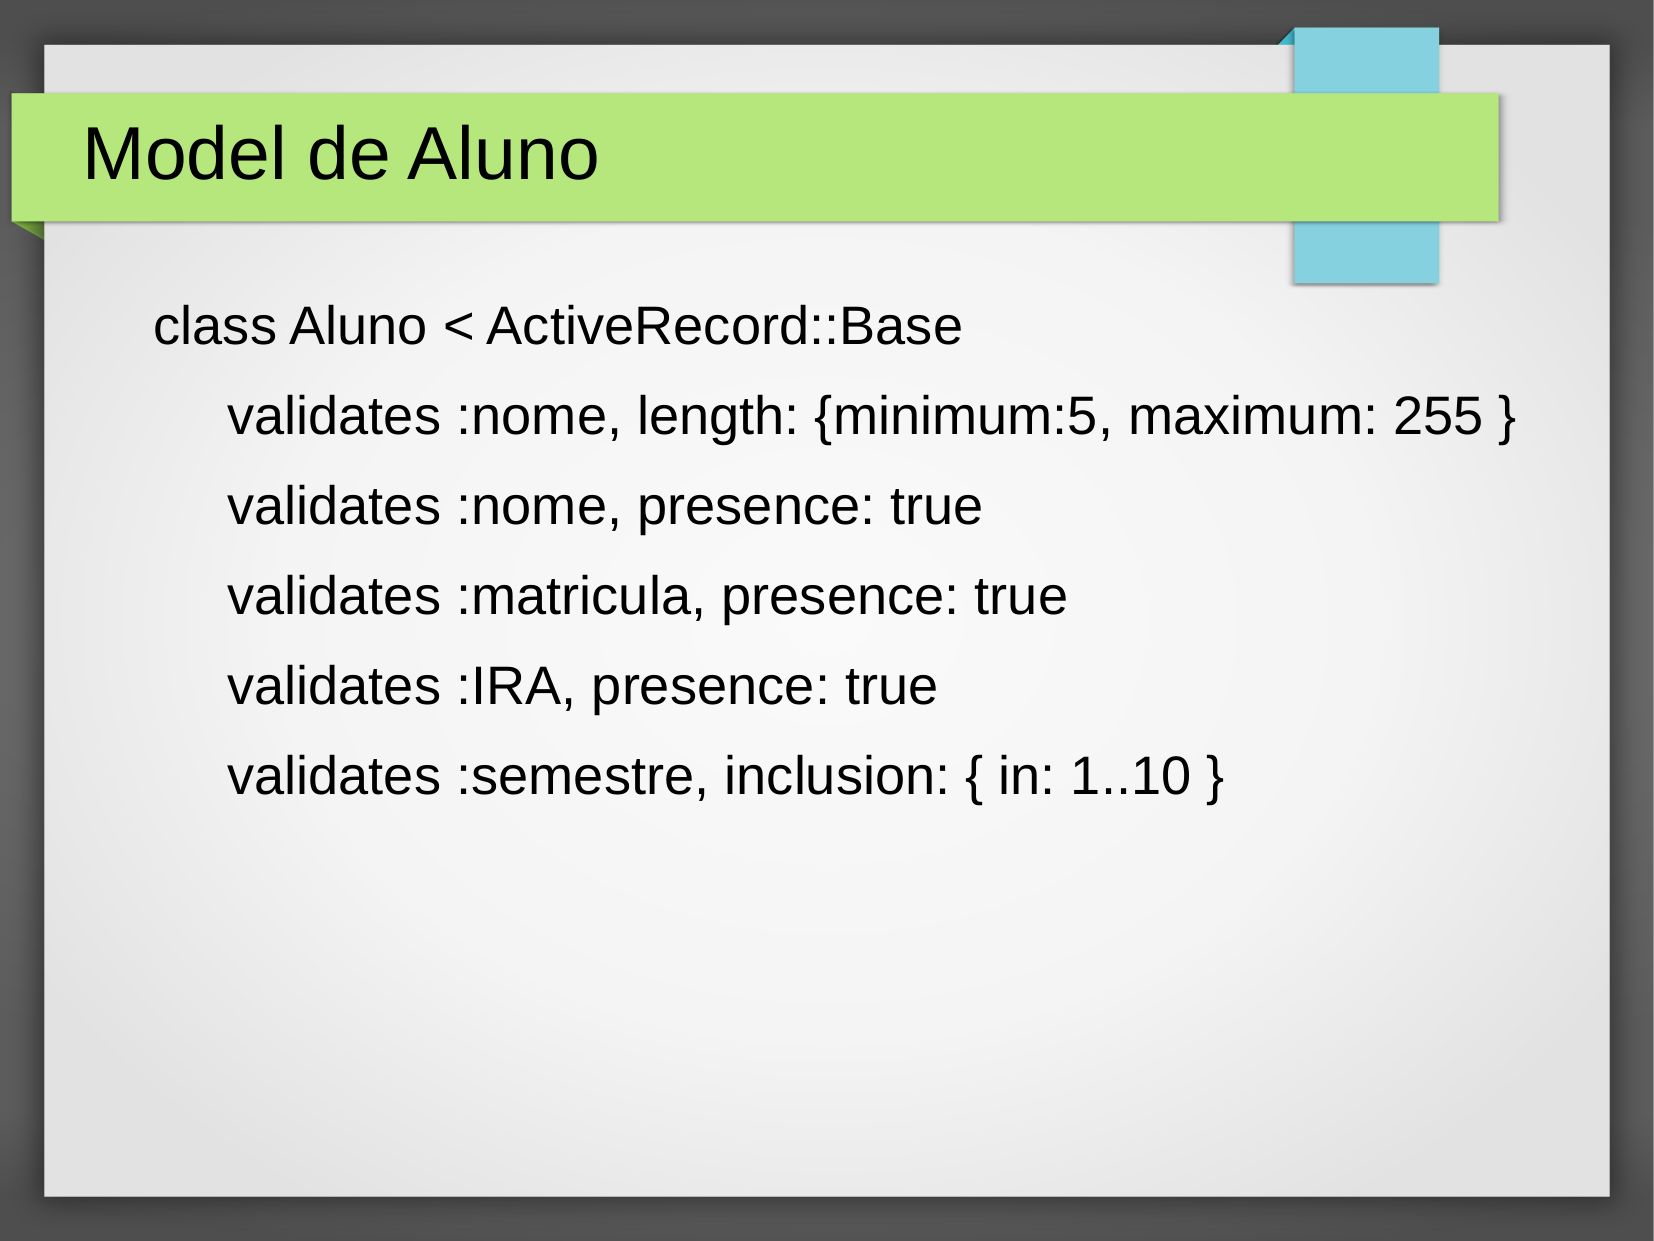

# Model de Aluno
class Aluno < ActiveRecord::Base
 	validates :nome, length: {minimum:5, maximum: 255 }
 	validates :nome, presence: true
 	validates :matricula, presence: true
 	validates :IRA, presence: true
 	validates :semestre, inclusion: { in: 1..10 }